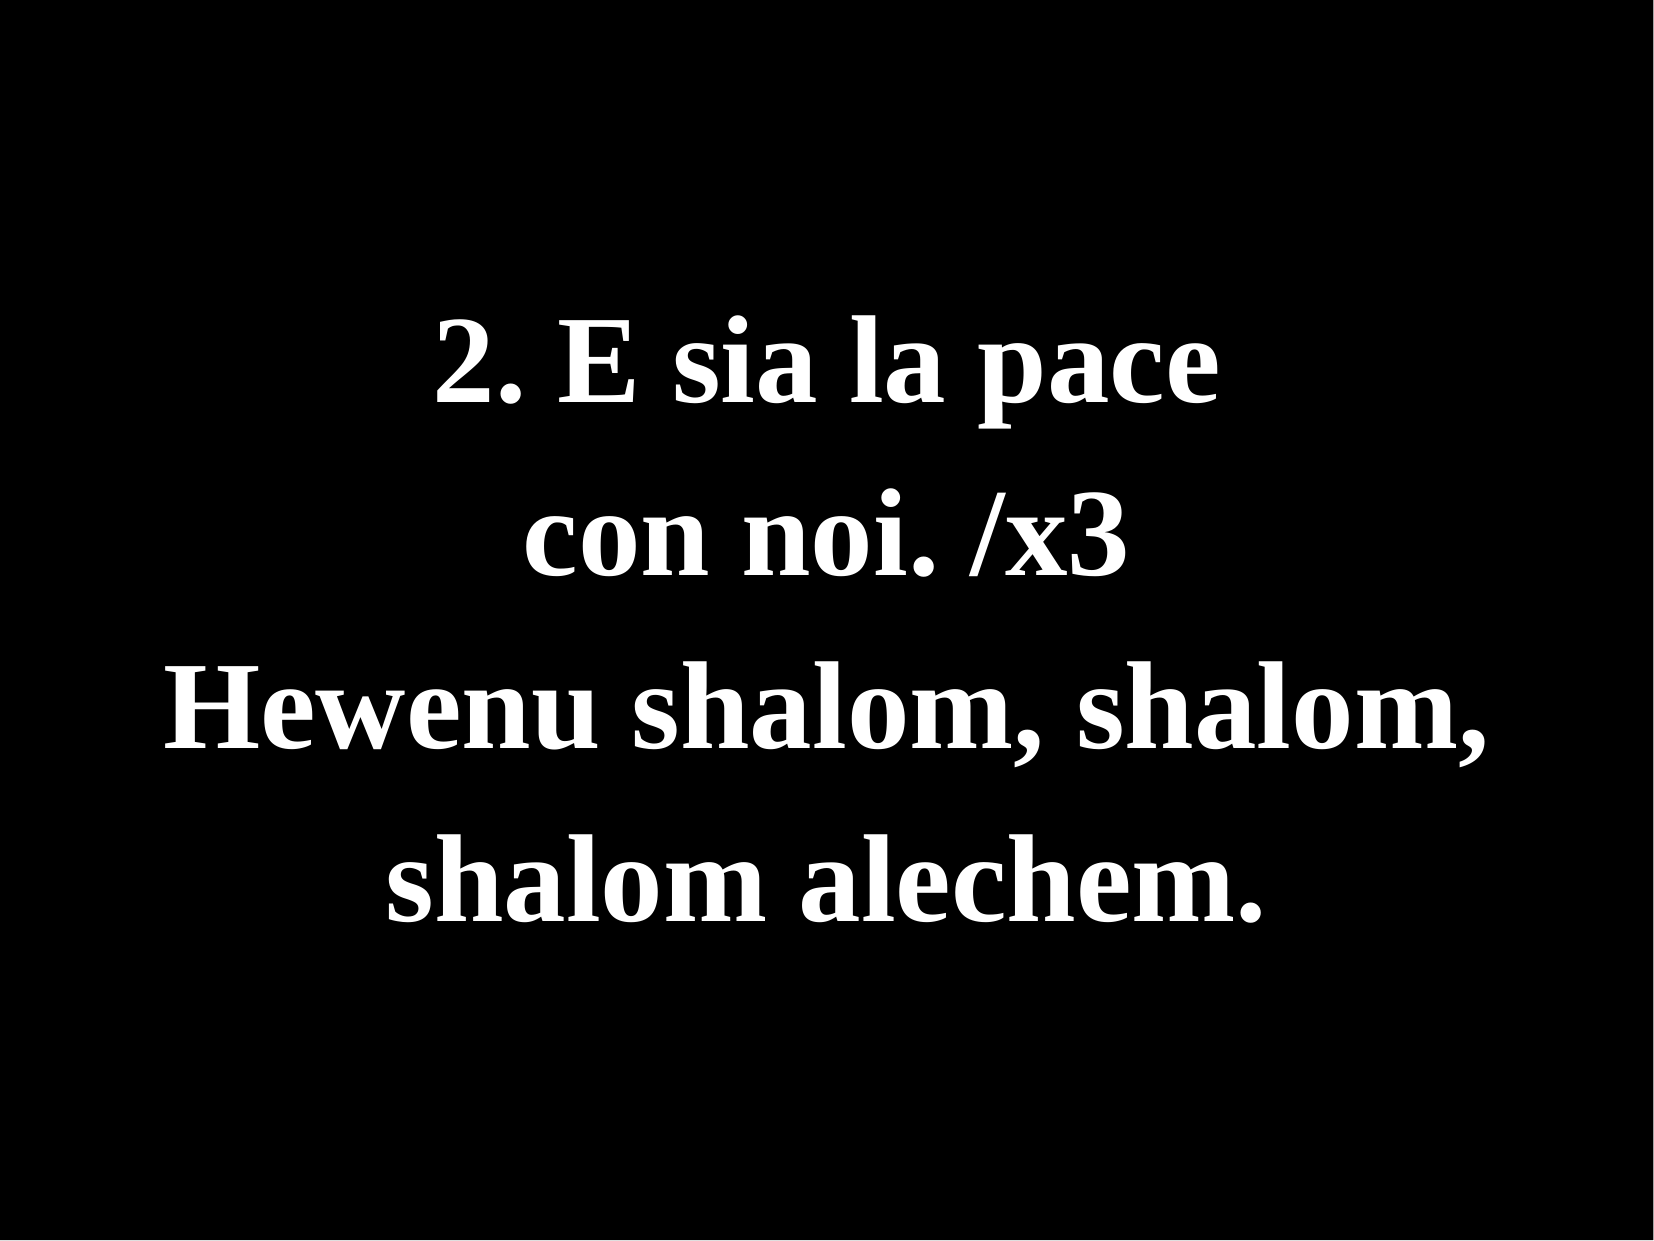

# 2. E sia la pace ppp con noi. /x3 ppp Hewenu shalom, shalom, ppp shalom alechem.